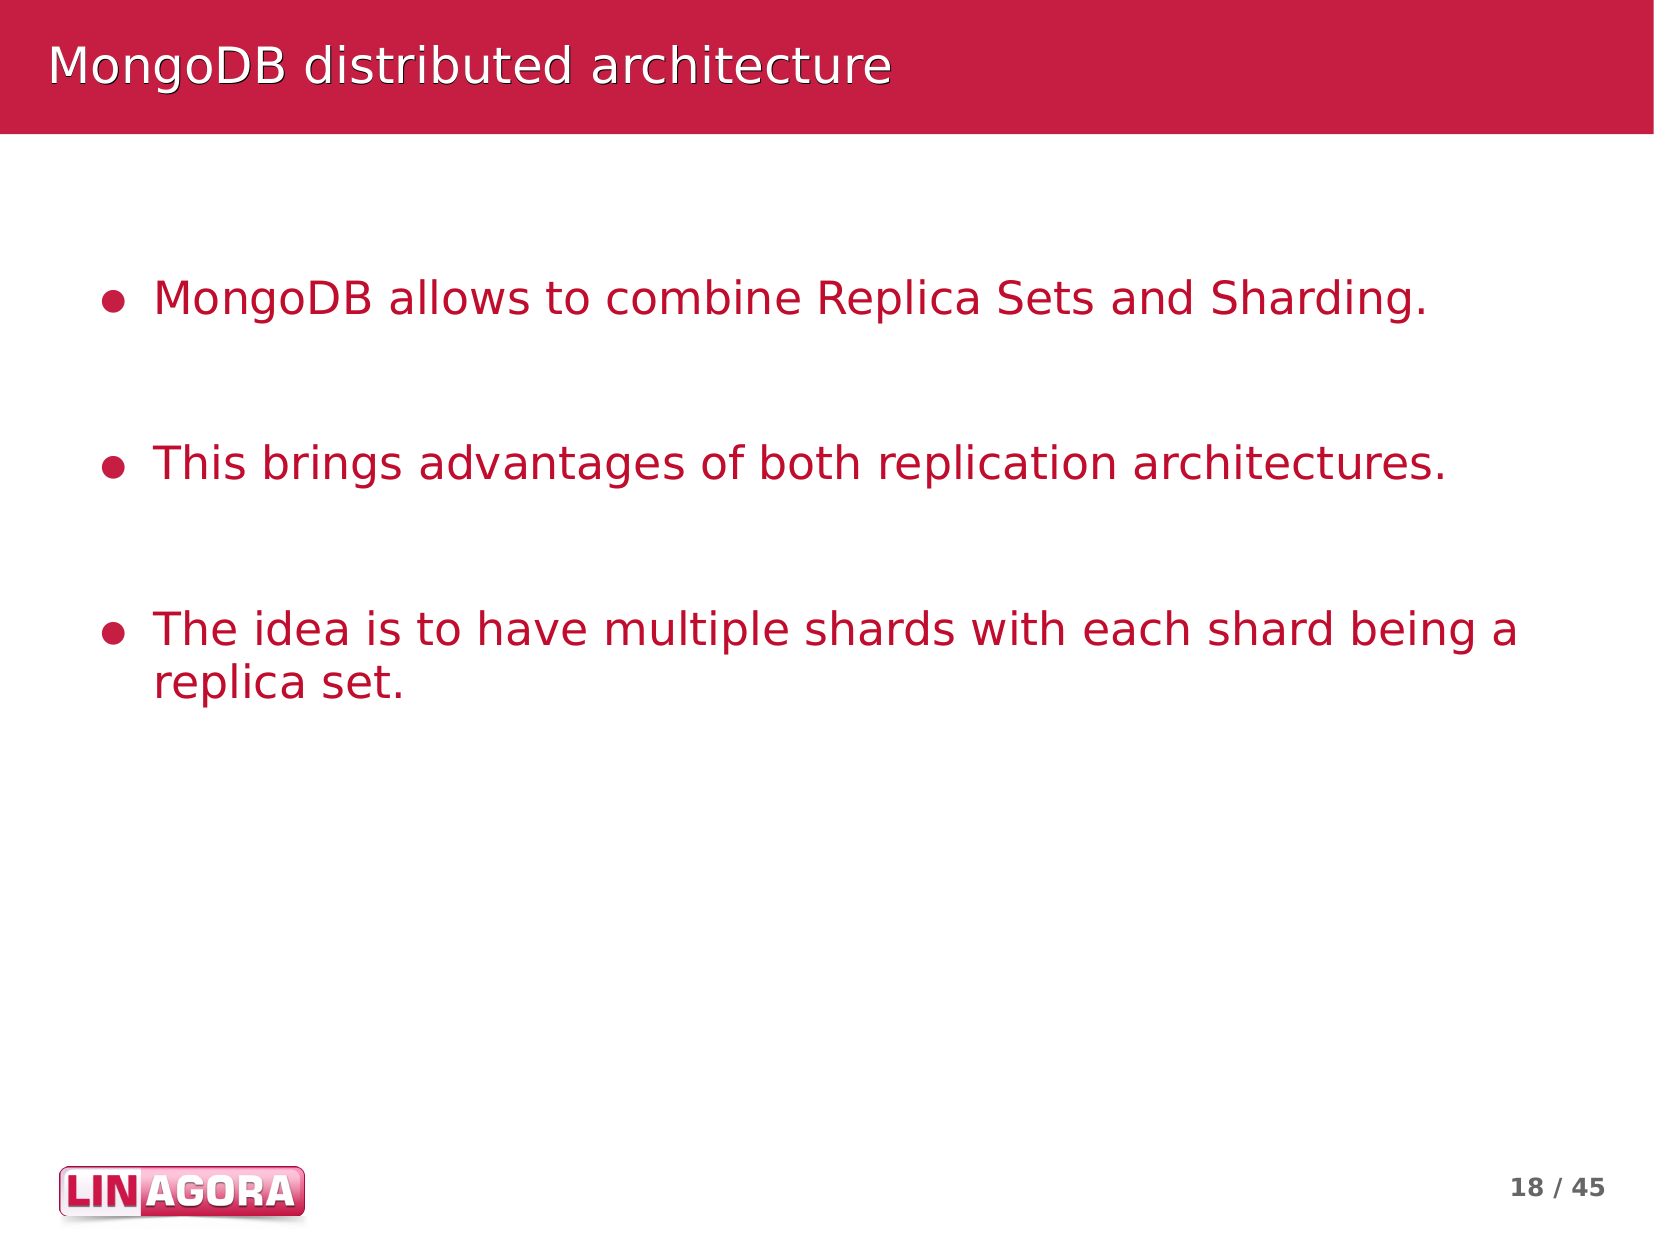

# MongoDB distributed architecture
MongoDB allows to combine Replica Sets and Sharding.
This brings advantages of both replication architectures.
The idea is to have multiple shards with each shard being a replica set.